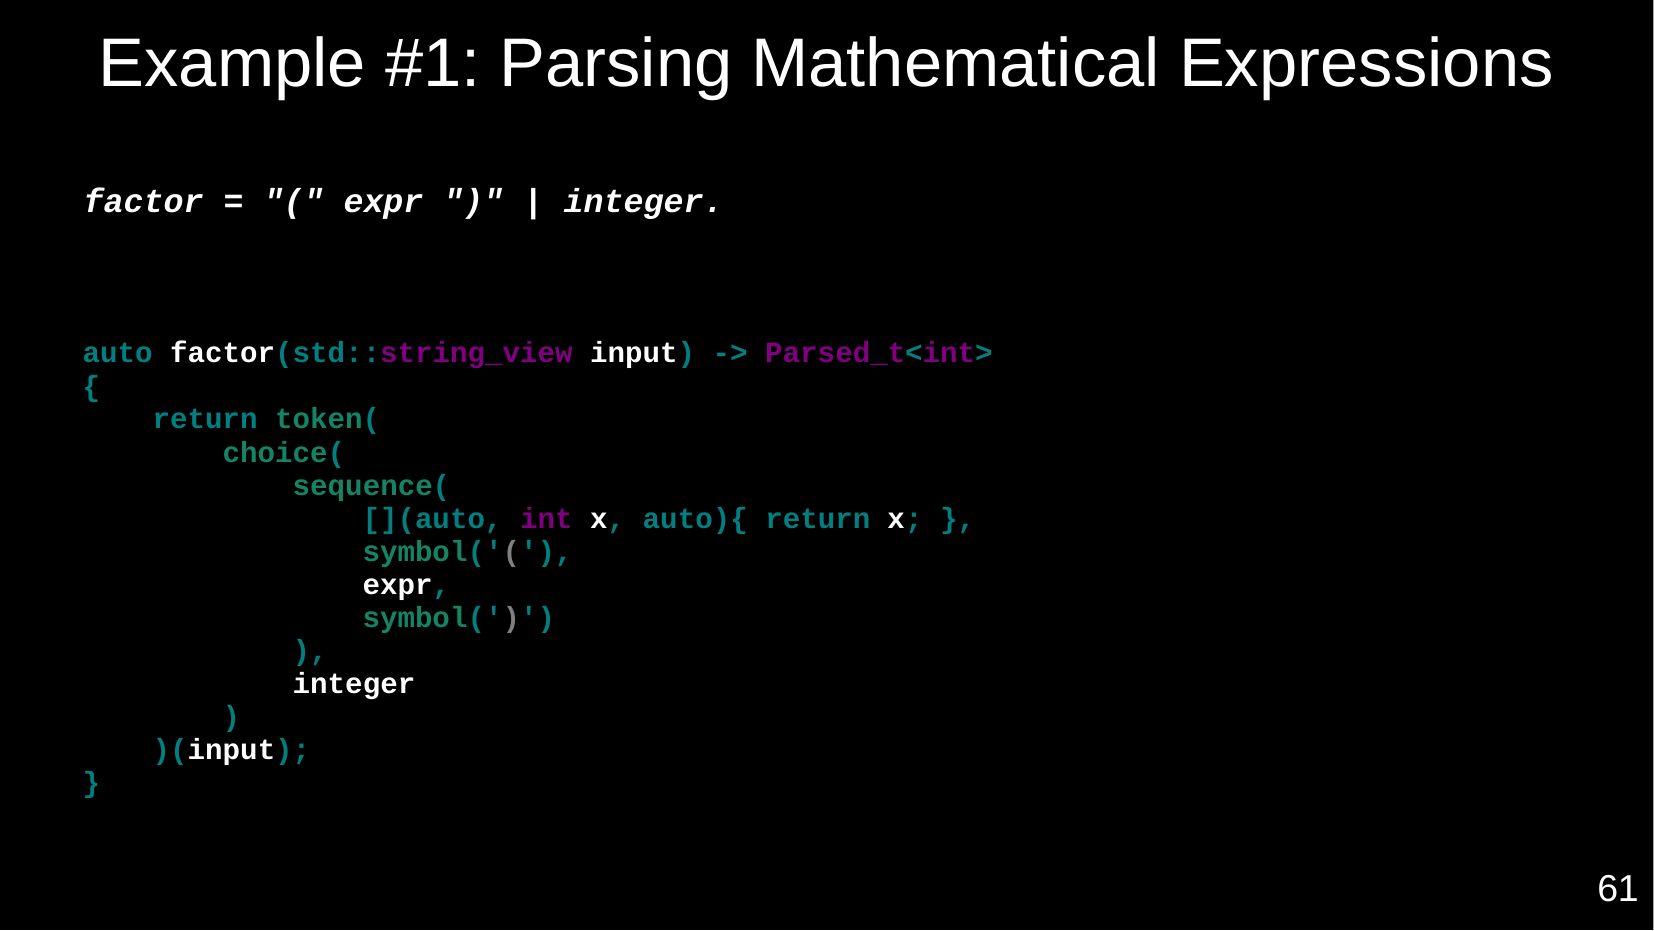

Example #1: Parsing Mathematical Expressions
# auto factor(std::string_view input) -> Parsed_t<int>
{
 return token(
 choice(
 sequence(
 [](auto, int x, auto){ return x; },
 symbol('('),
 expr,
 symbol(')')
 ),
 integer
 )
 )(input);
}
factor = "(" expr ")" | integer.